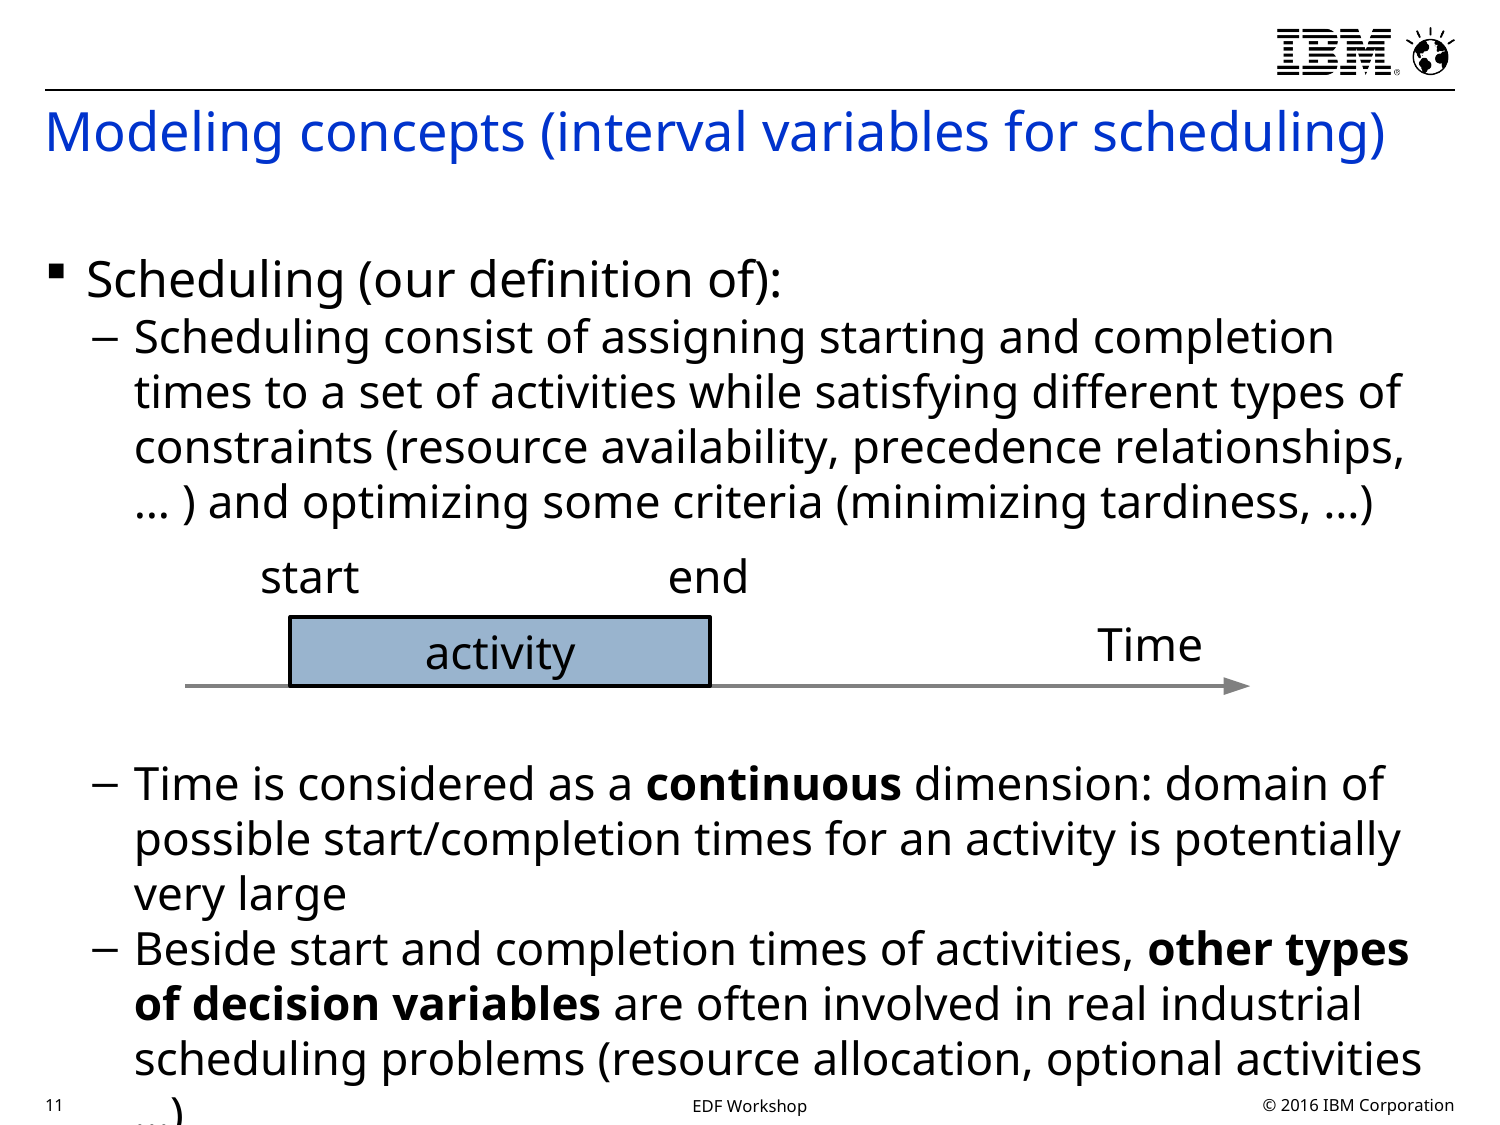

# Modeling concepts (interval variables for scheduling)
Scheduling (our definition of):
Scheduling consist of assigning starting and completion times to a set of activities while satisfying different types of constraints (resource availability, precedence relationships, … ) and optimizing some criteria (minimizing tardiness, …)
Time is considered as a continuous dimension: domain of possible start/completion times for an activity is potentially very large
Beside start and completion times of activities, other types of decision variables are often involved in real industrial scheduling problems (resource allocation, optional activities …)
start
end
Time
activity
11